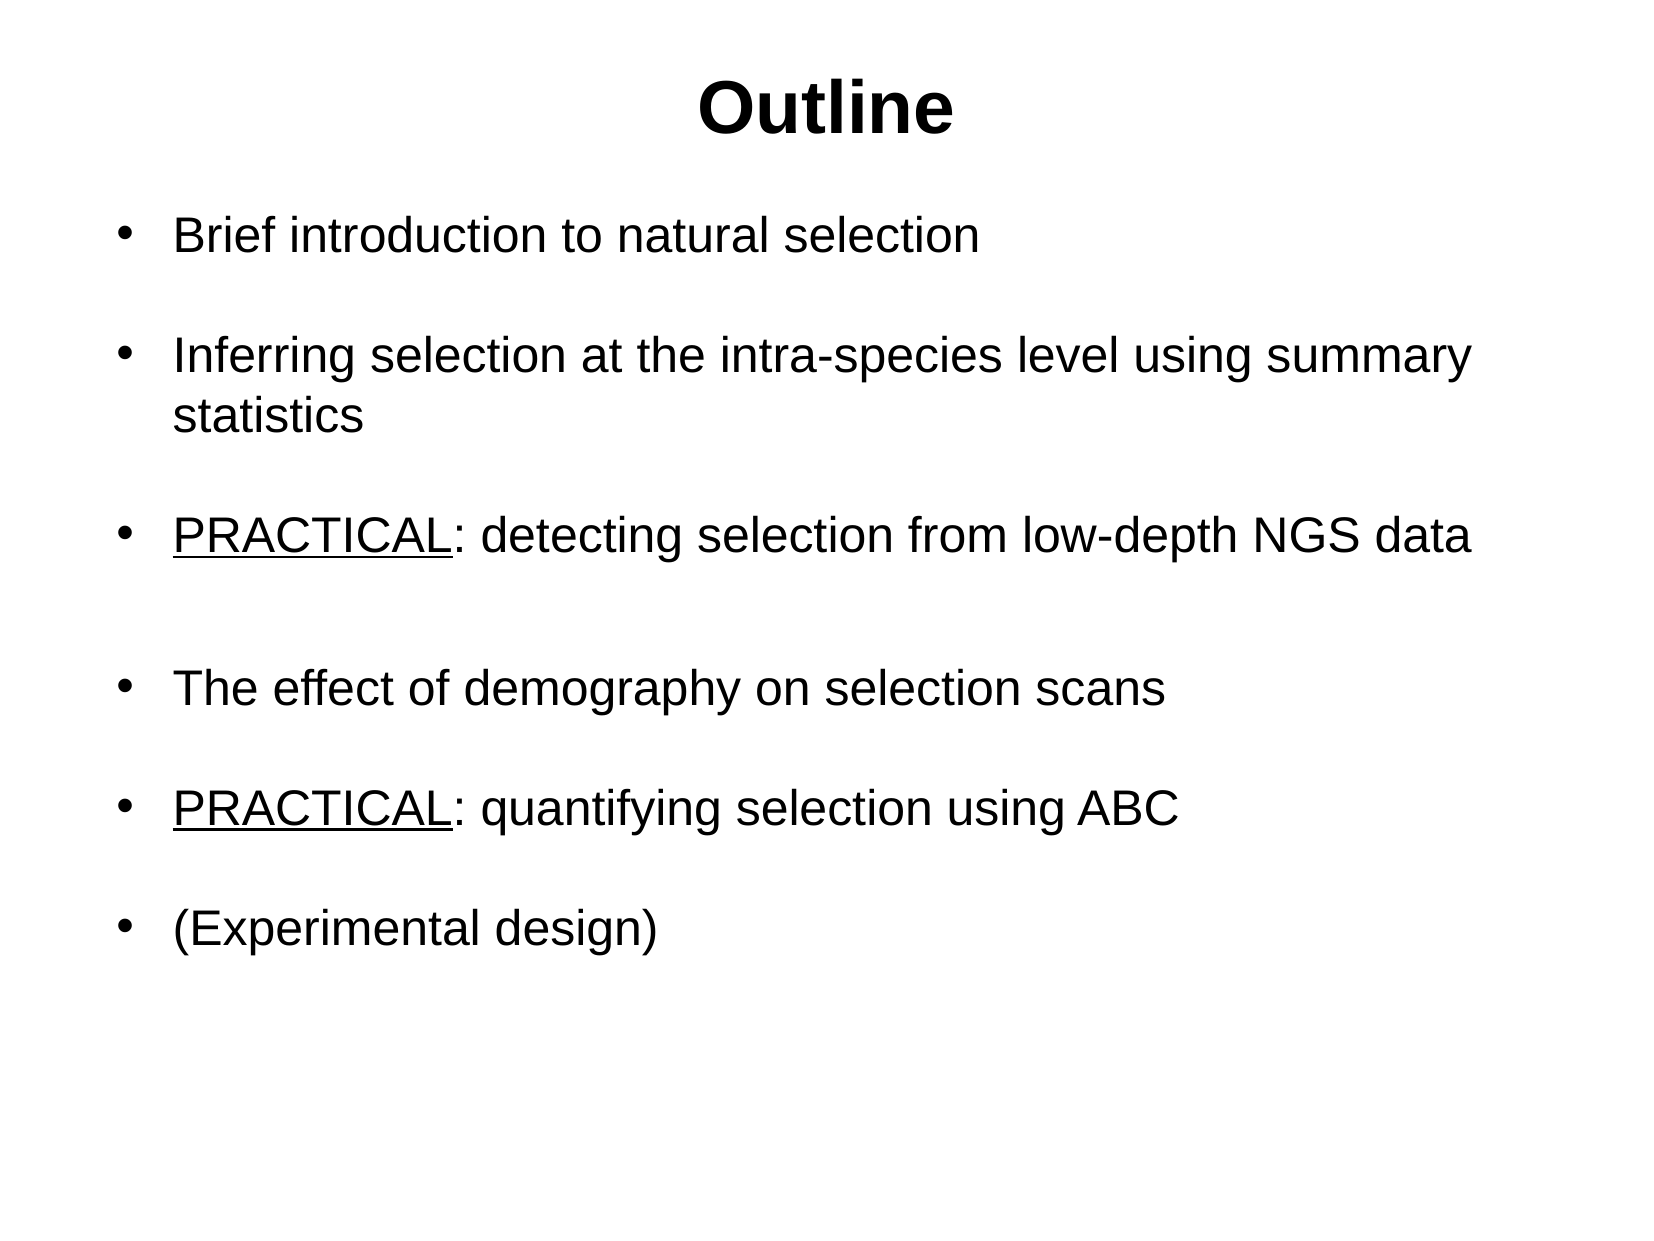

# Outline
Brief introduction to natural selection
Inferring selection at the intra-species level using summary statistics
PRACTICAL: detecting selection from low-depth NGS data
The effect of demography on selection scans
PRACTICAL: quantifying selection using ABC
(Experimental design)